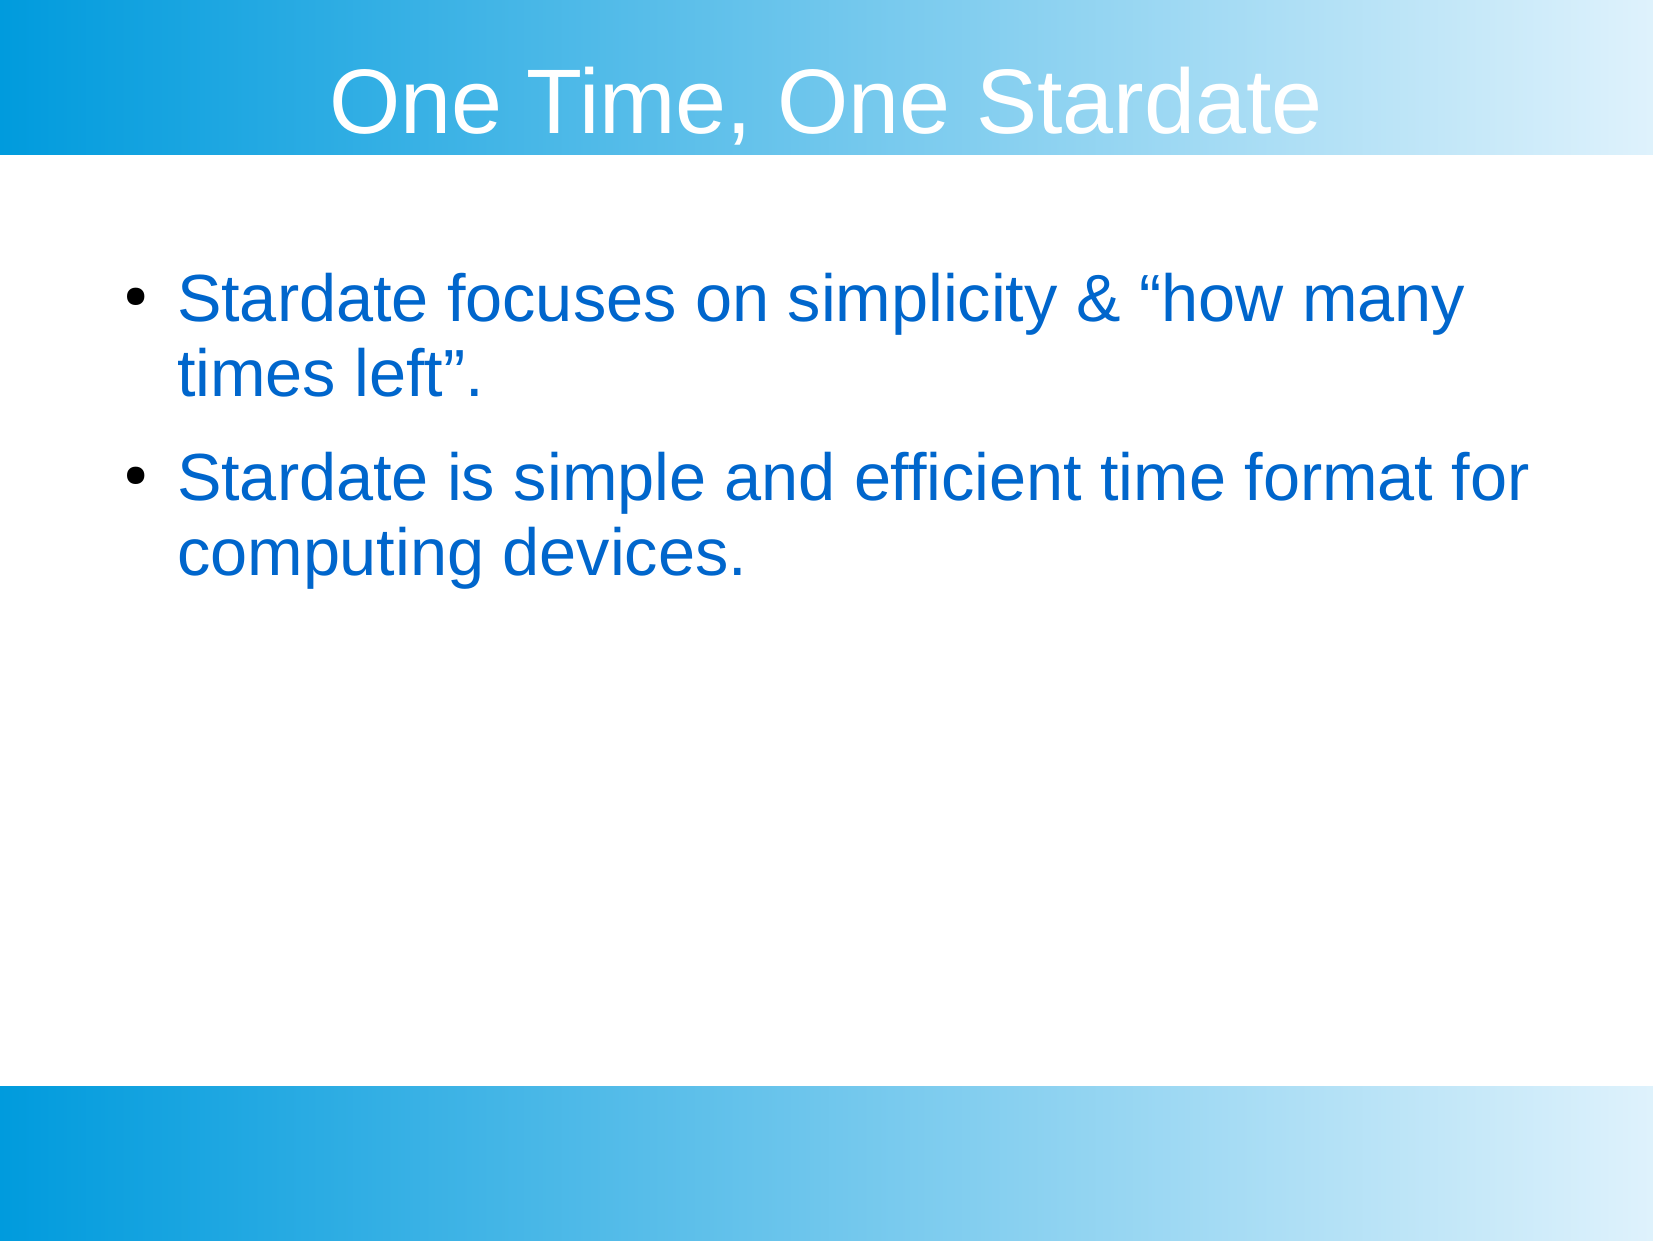

# One Time, One Stardate
Stardate focuses on simplicity & “how many times left”.
Stardate is simple and efficient time format for computing devices.